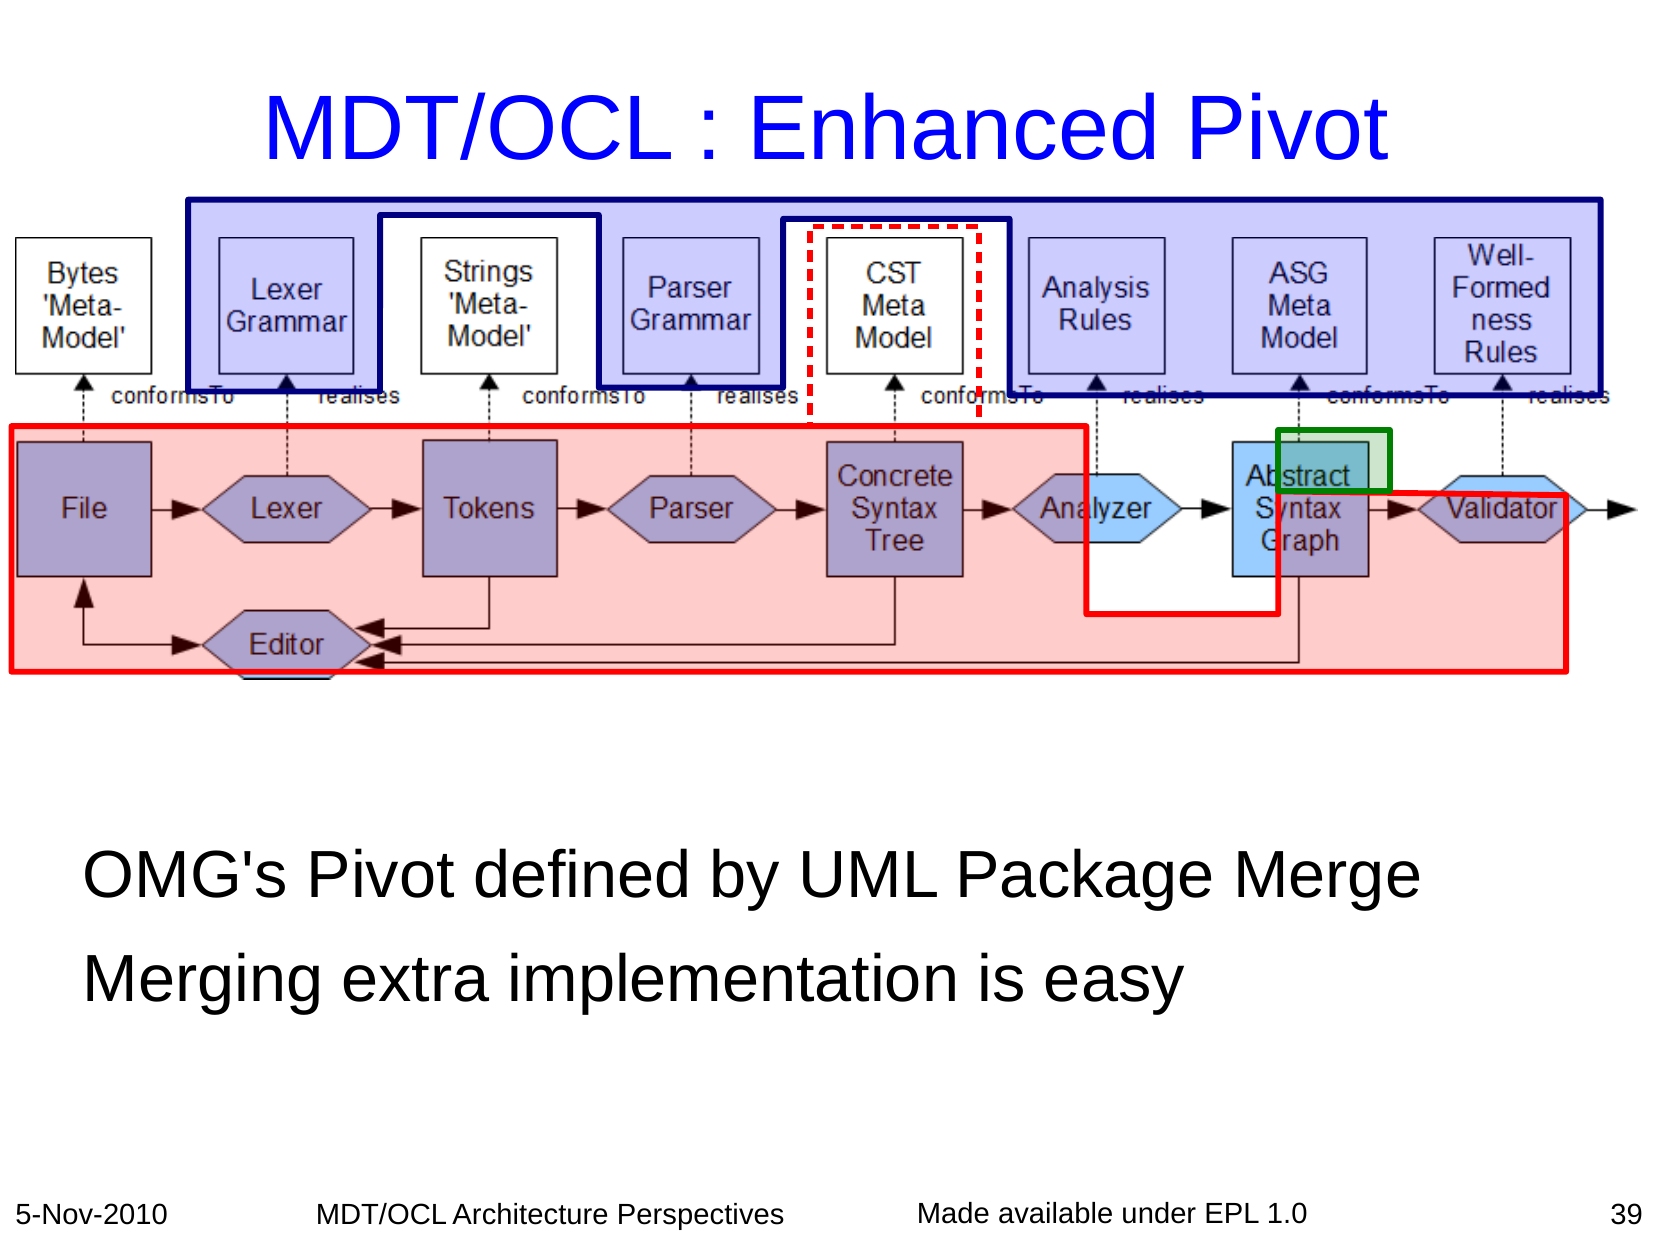

# MDT/OCL : Enhanced Pivot
OMG's Pivot defined by UML Package Merge
Merging extra implementation is easy
5-Nov-2010
MDT/OCL Architecture Perspectives
39